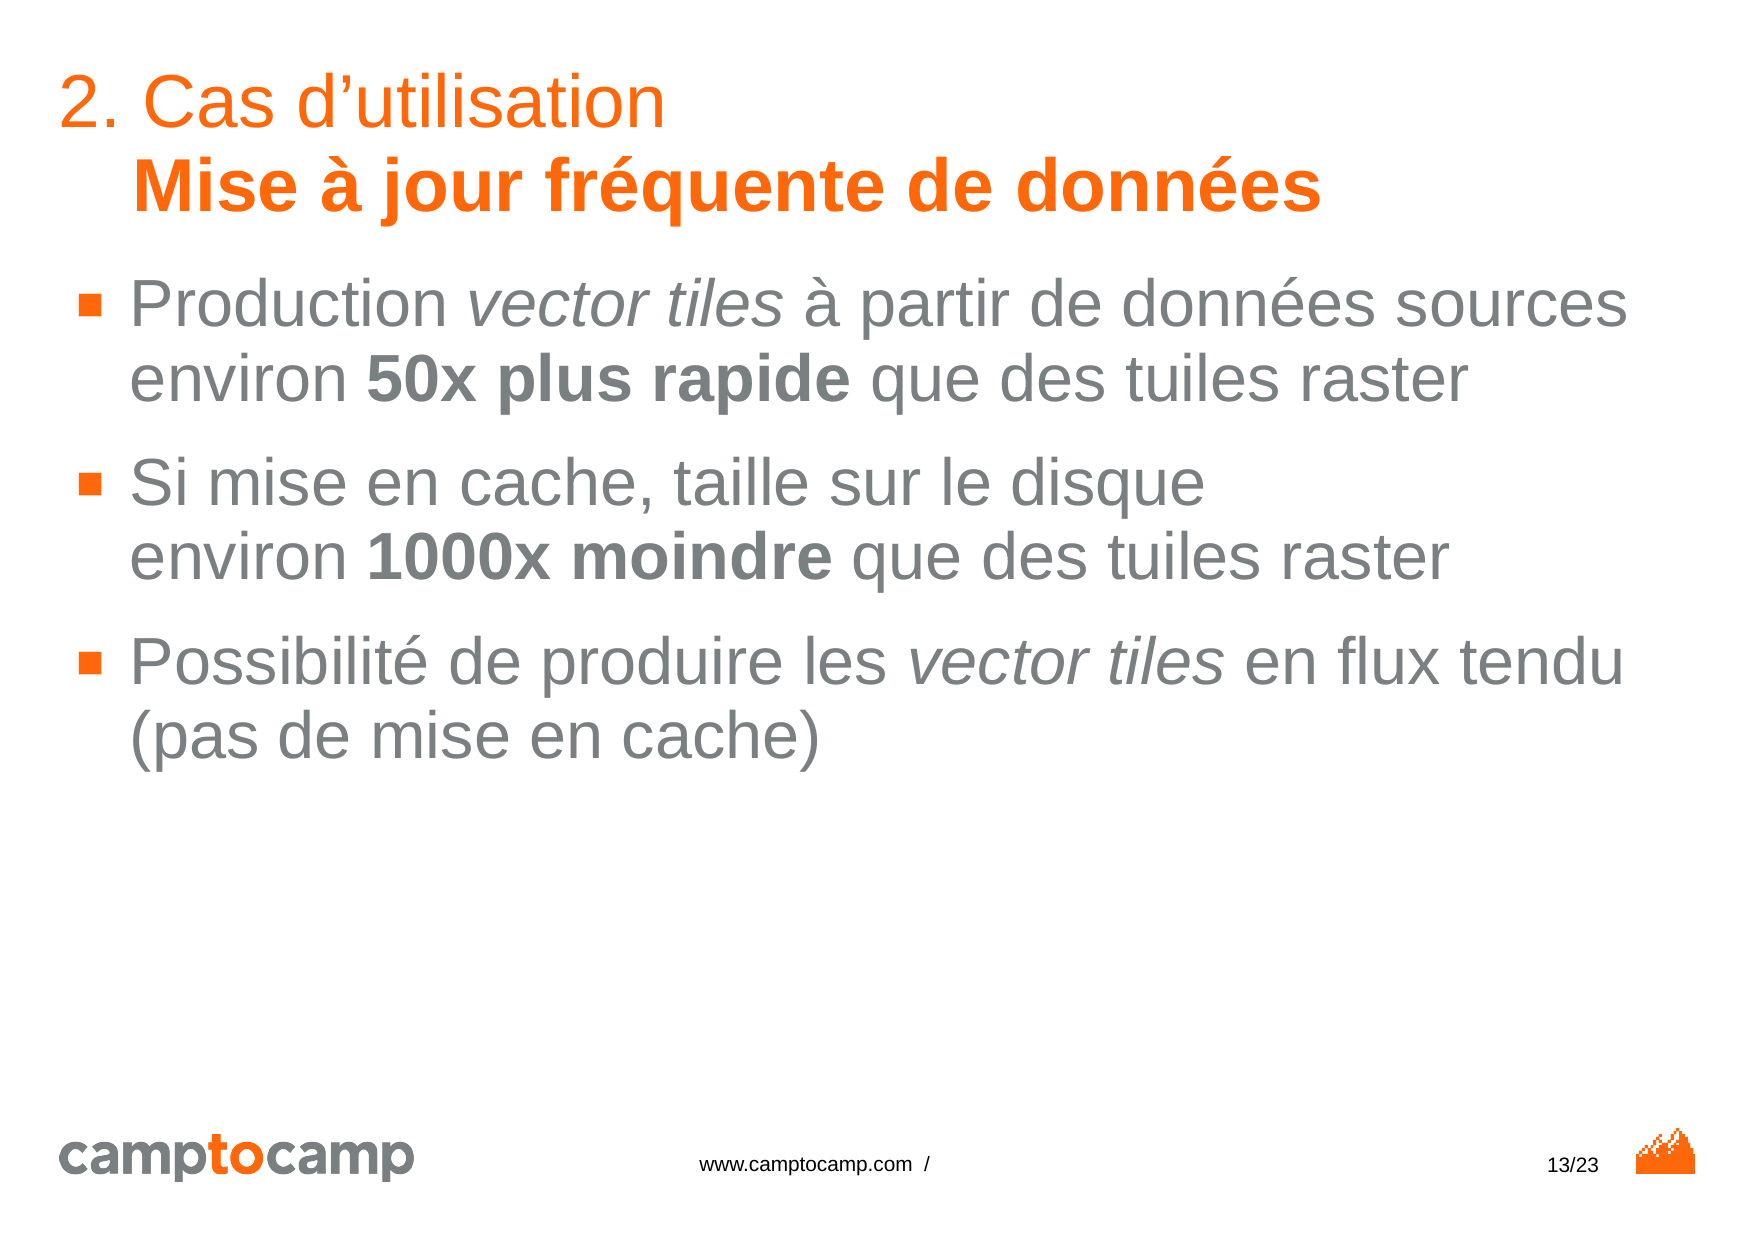

# 2. Cas d’utilisation Mise à jour fréquente de données
Production vector tiles à partir de données sources
environ 50x plus rapide que des tuiles raster
Si mise en cache, taille sur le disque
environ 1000x moindre que des tuiles raster
Possibilité de produire les vector tiles en flux tendu (pas de mise en cache)